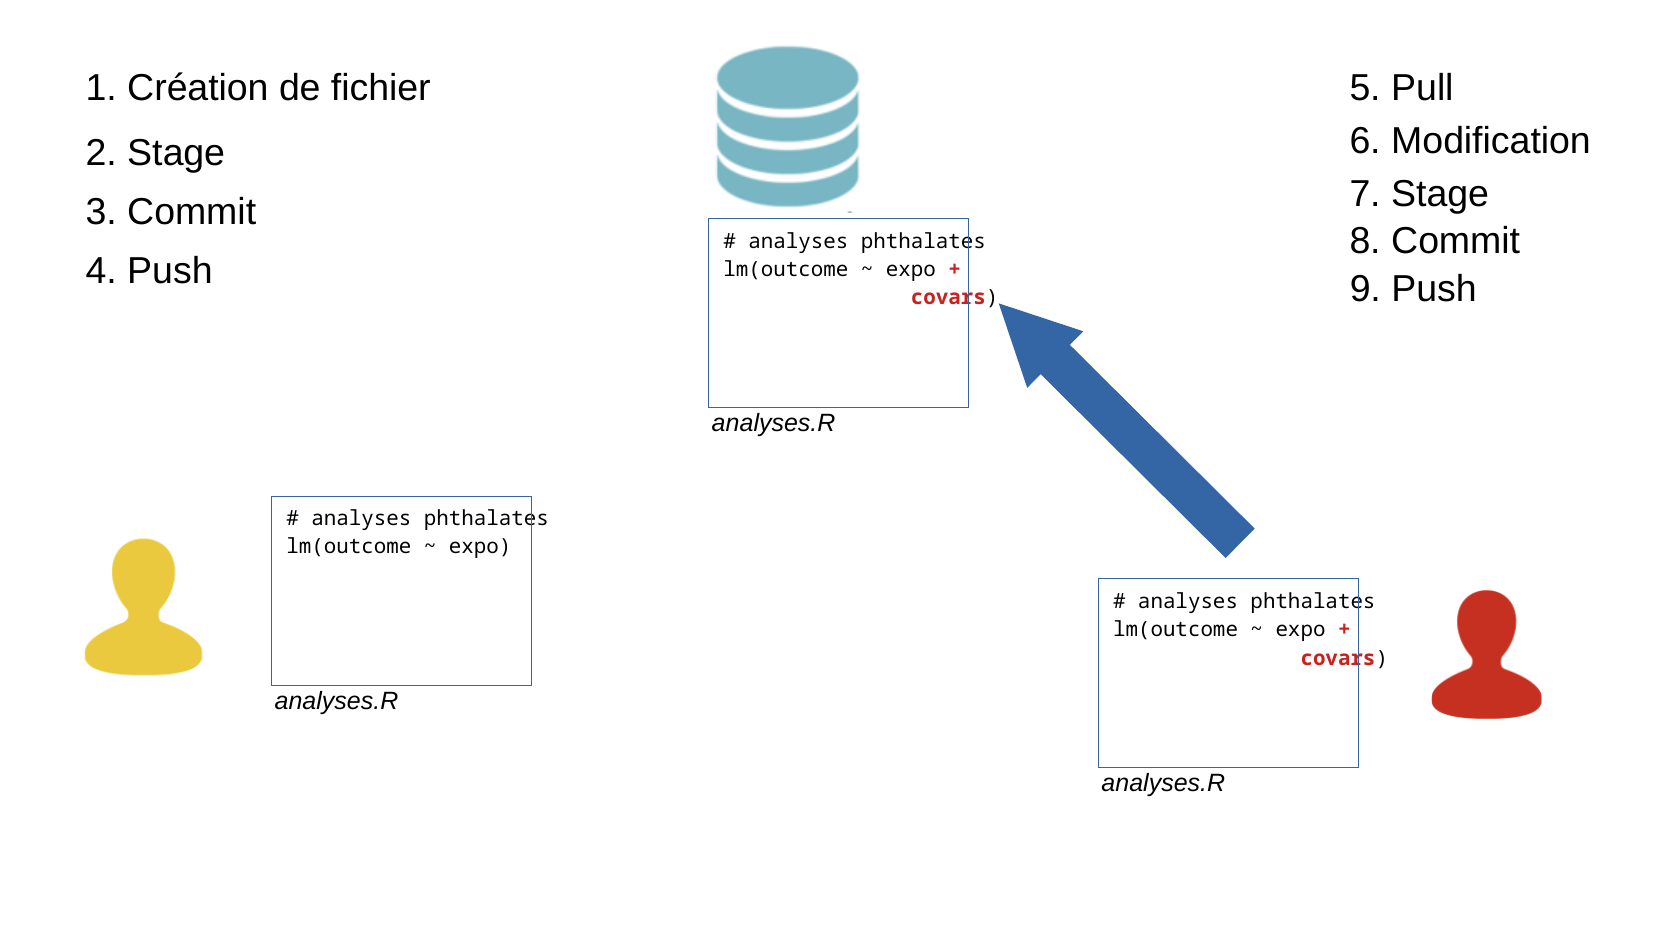

1. Création de fichier
5. Pull
6. Modification
2. Stage
7. Stage
3. Commit
8. Commit
# analyses phthalates
lm(outcome ~ expo +
 covars)
4. Push
9. Push
analyses.R
# analyses phthalates
lm(outcome ~ expo)
# analyses phthalates
lm(outcome ~ expo +
 covars)
analyses.R
analyses.R